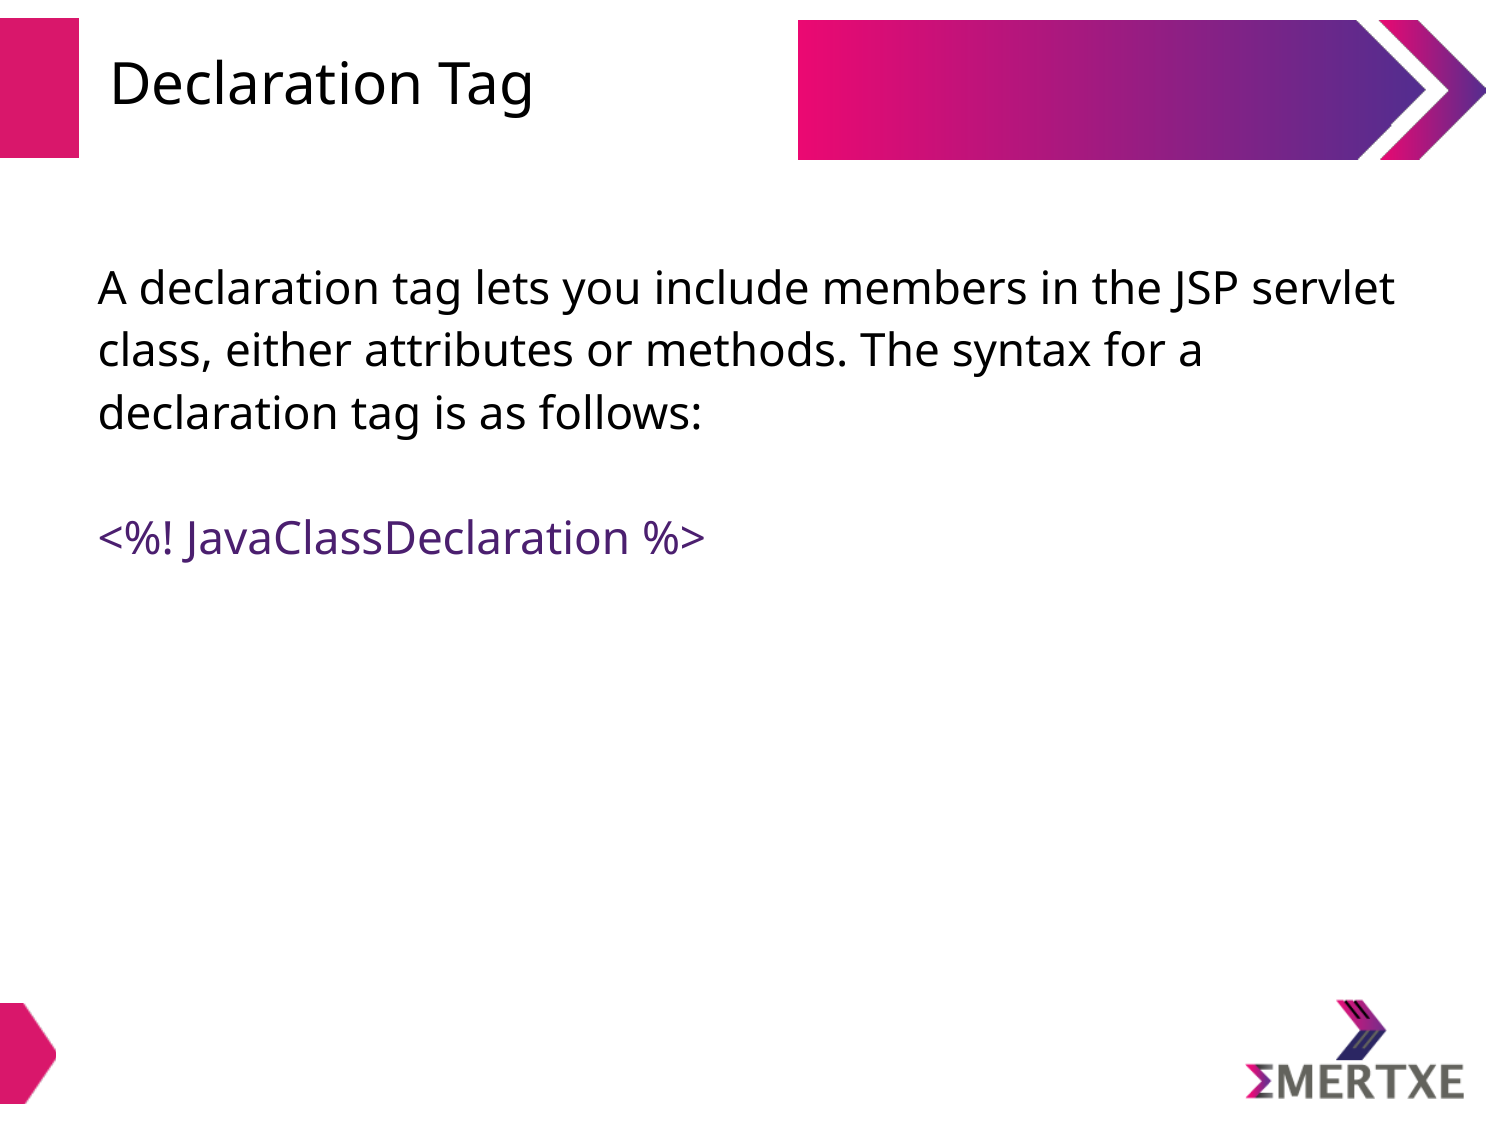

Declaration Tag
A declaration tag lets you include members in the JSP servlet class, either attributes or methods. The syntax for a declaration tag is as follows:
<%! JavaClassDeclaration %>